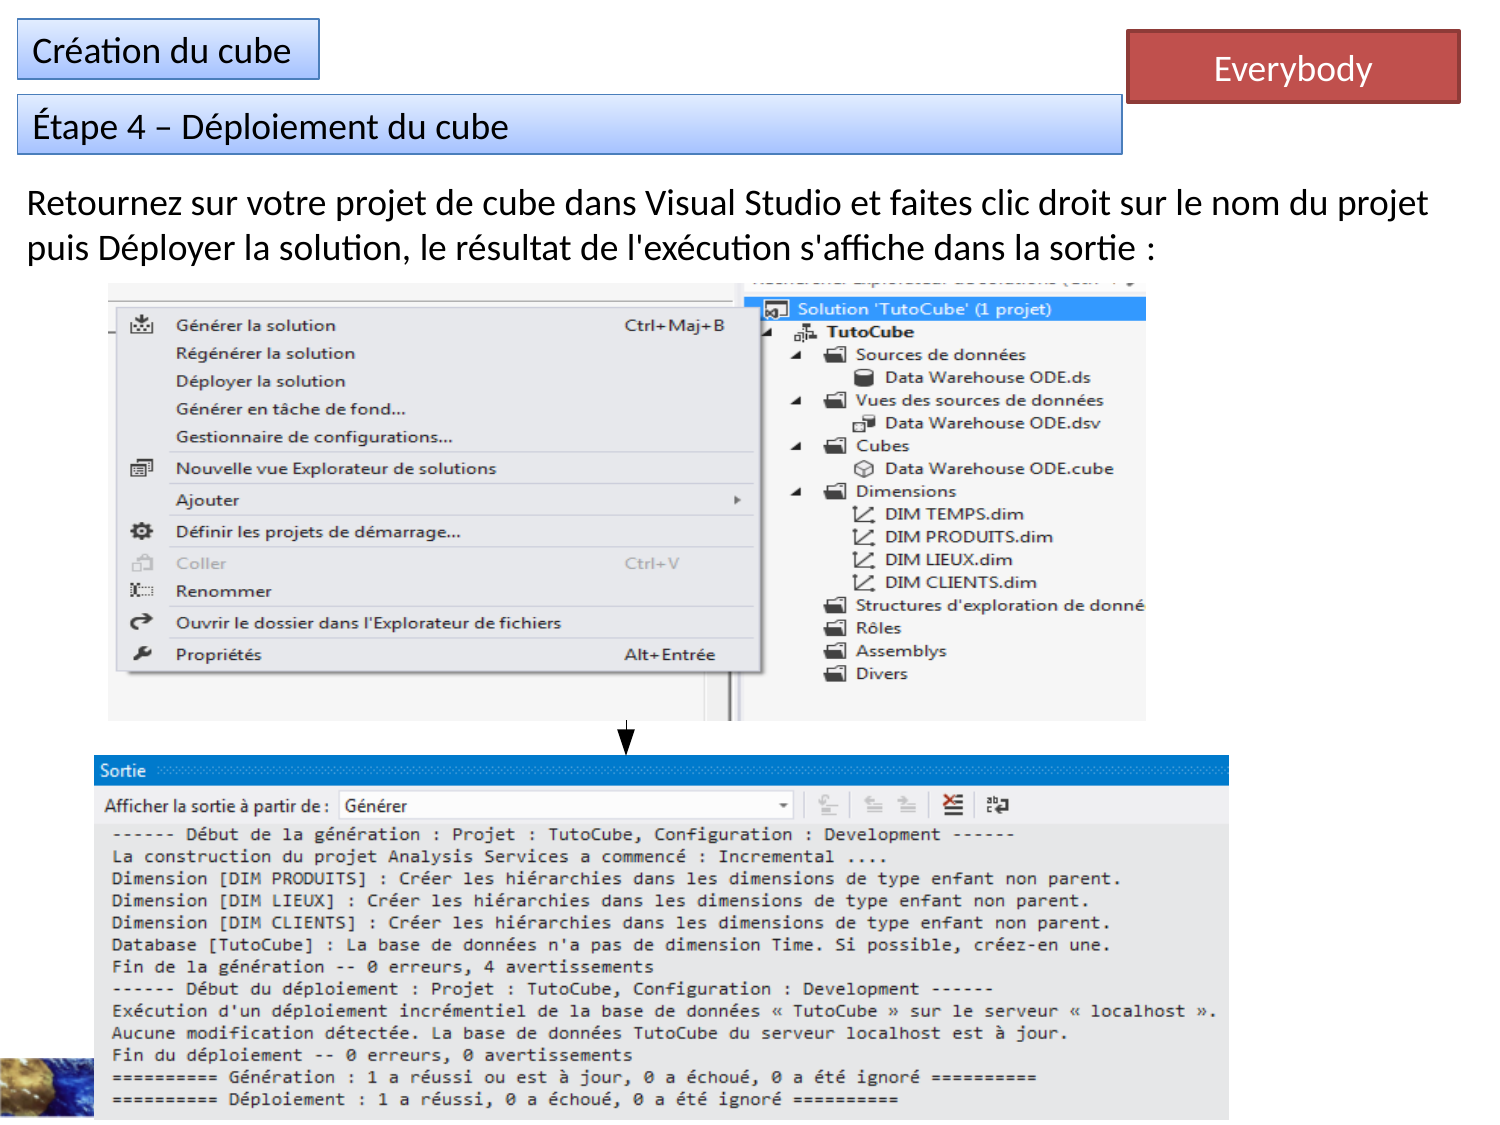

Création du cube
Everybody
Étape 4 – Déploiement du cube
Retournez sur votre projet de cube dans Visual Studio et faites clic droit sur le nom du projet puis Déployer la solution, le résultat de l'exécution s'affiche dans la sortie :